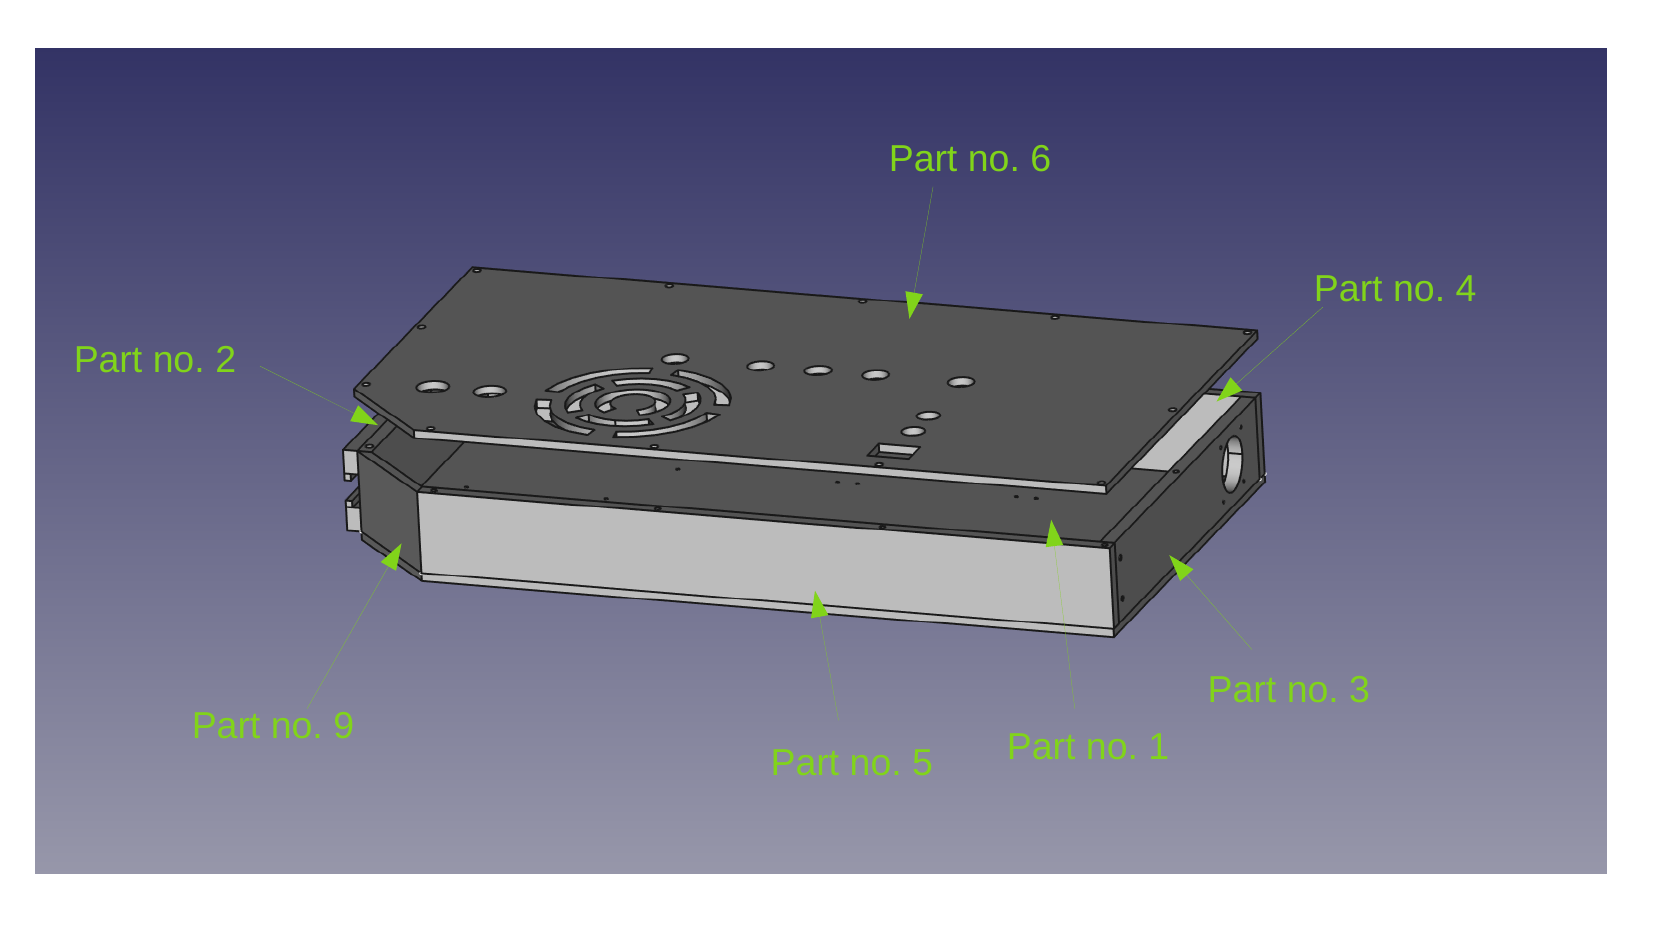

Part no. 6
Part no. 4
Part no. 2
Part no. 3
Part no. 9
Part no. 1
Part no. 5